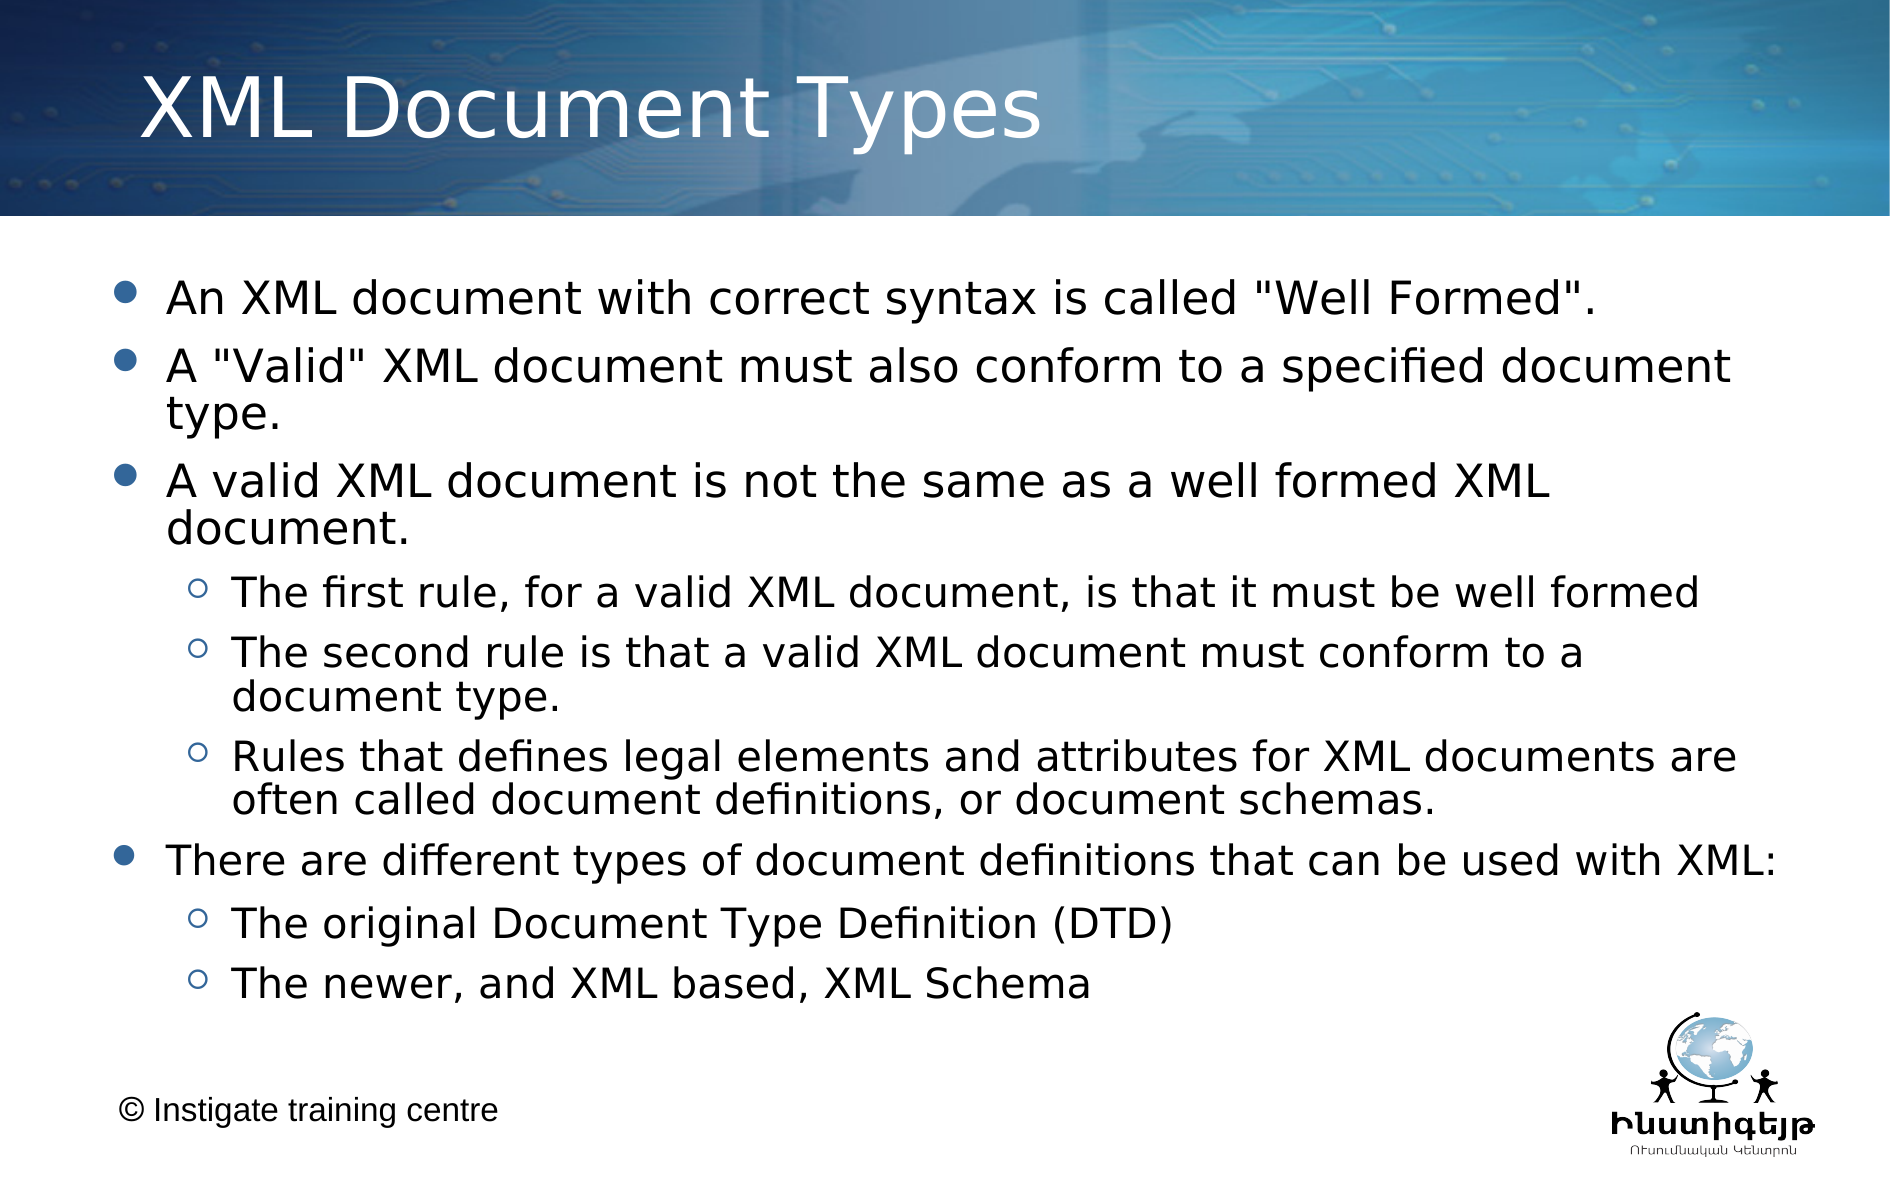

XML Document Types
# An XML document with correct syntax is called "Well Formed".
A "Valid" XML document must also conform to a specified document type.
A valid XML document is not the same as a well formed XML document.
The first rule, for a valid XML document, is that it must be well formed
The second rule is that a valid XML document must conform to a document type.
Rules that defines legal elements and attributes for XML documents are often called document definitions, or document schemas.
There are different types of document definitions that can be used with XML:
The original Document Type Definition (DTD)
The newer, and XML based, XML Schema